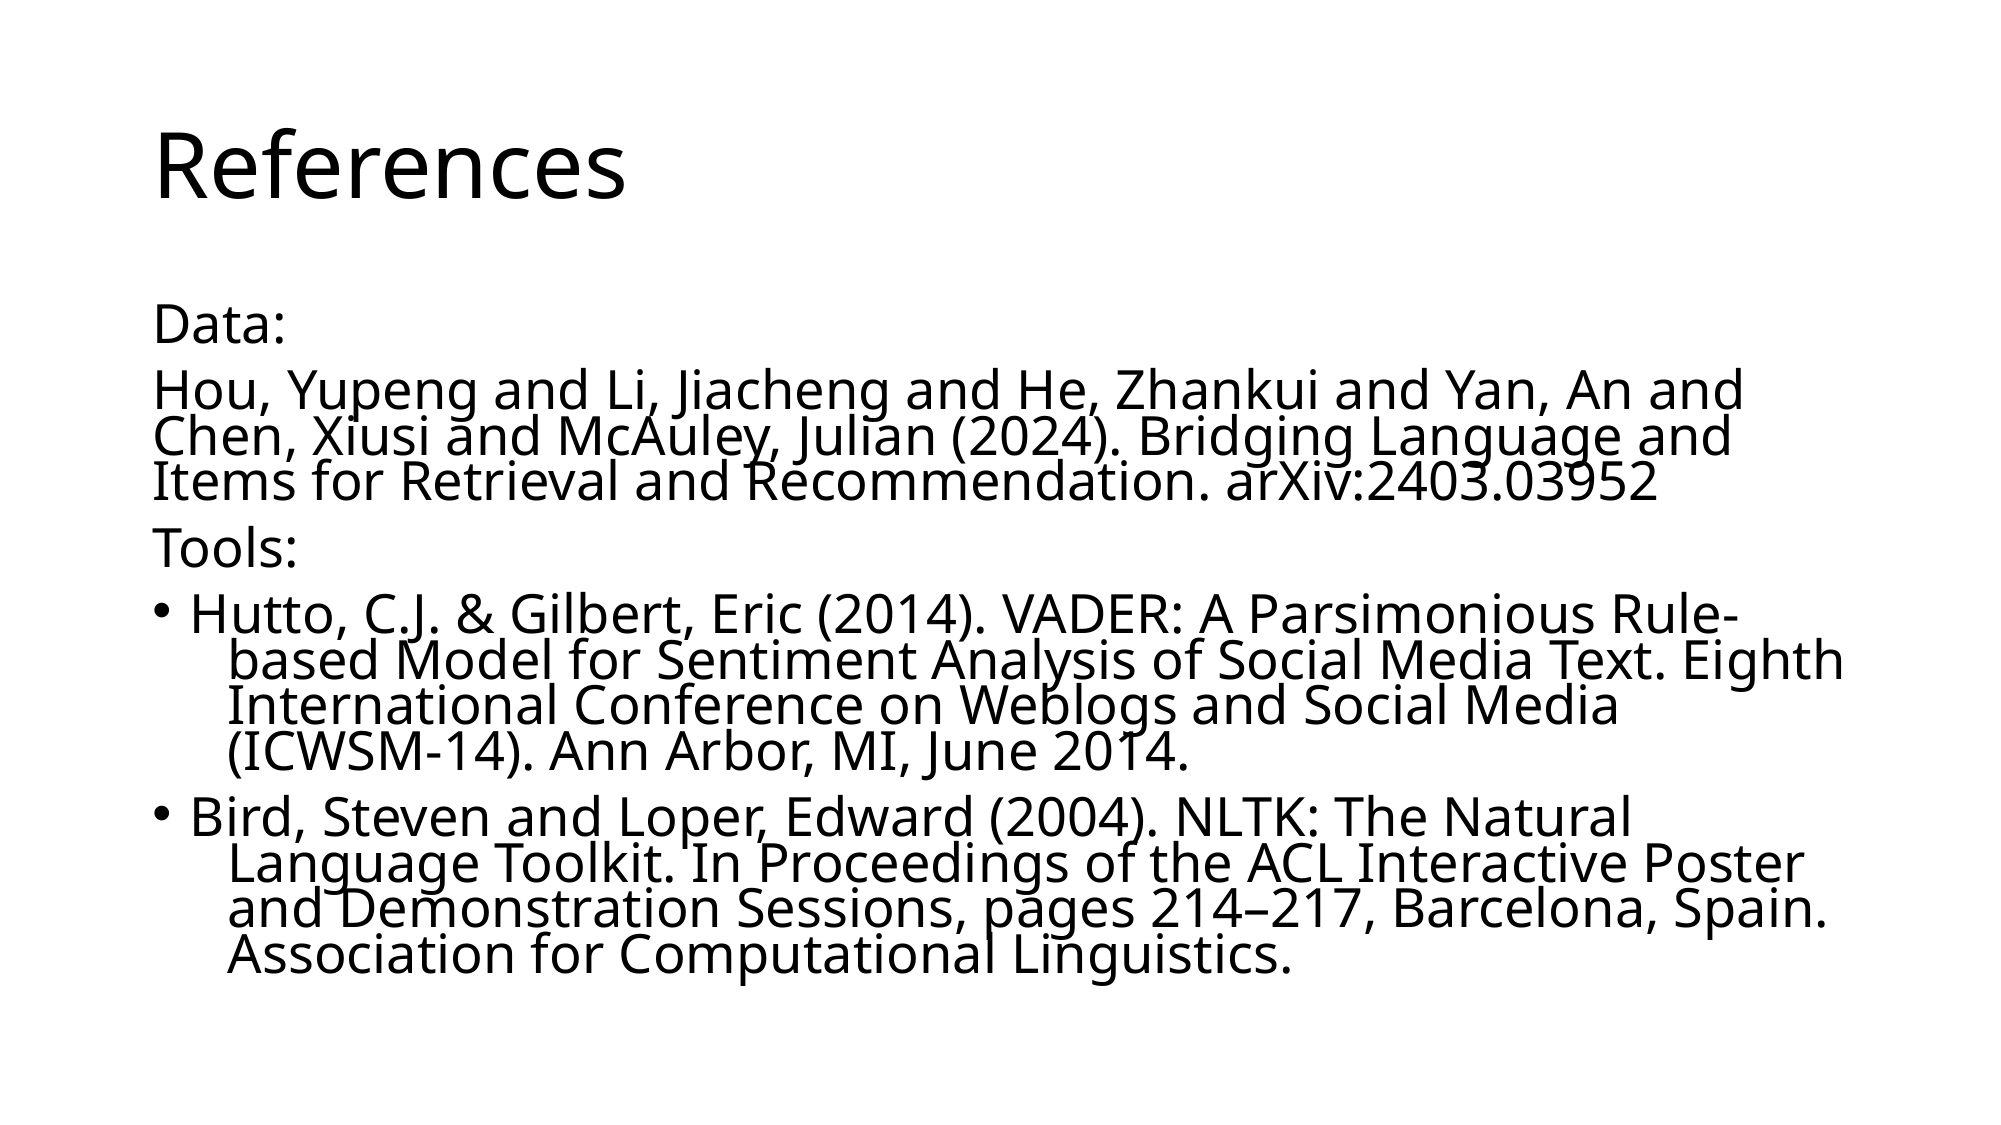

# References
Data:
Hou, Yupeng and Li, Jiacheng and He, Zhankui and Yan, An and Chen, Xiusi and McAuley, Julian (2024). Bridging Language and Items for Retrieval and Recommendation. arXiv:2403.03952
Tools:
Hutto, C.J. & Gilbert, Eric (2014). VADER: A Parsimonious Rule-based Model for Sentiment Analysis of Social Media Text. Eighth International Conference on Weblogs and Social Media (ICWSM-14). Ann Arbor, MI, June 2014.
Bird, Steven and Loper, Edward (2004). NLTK: The Natural Language Toolkit. In Proceedings of the ACL Interactive Poster and Demonstration Sessions, pages 214–217, Barcelona, Spain. Association for Computational Linguistics.